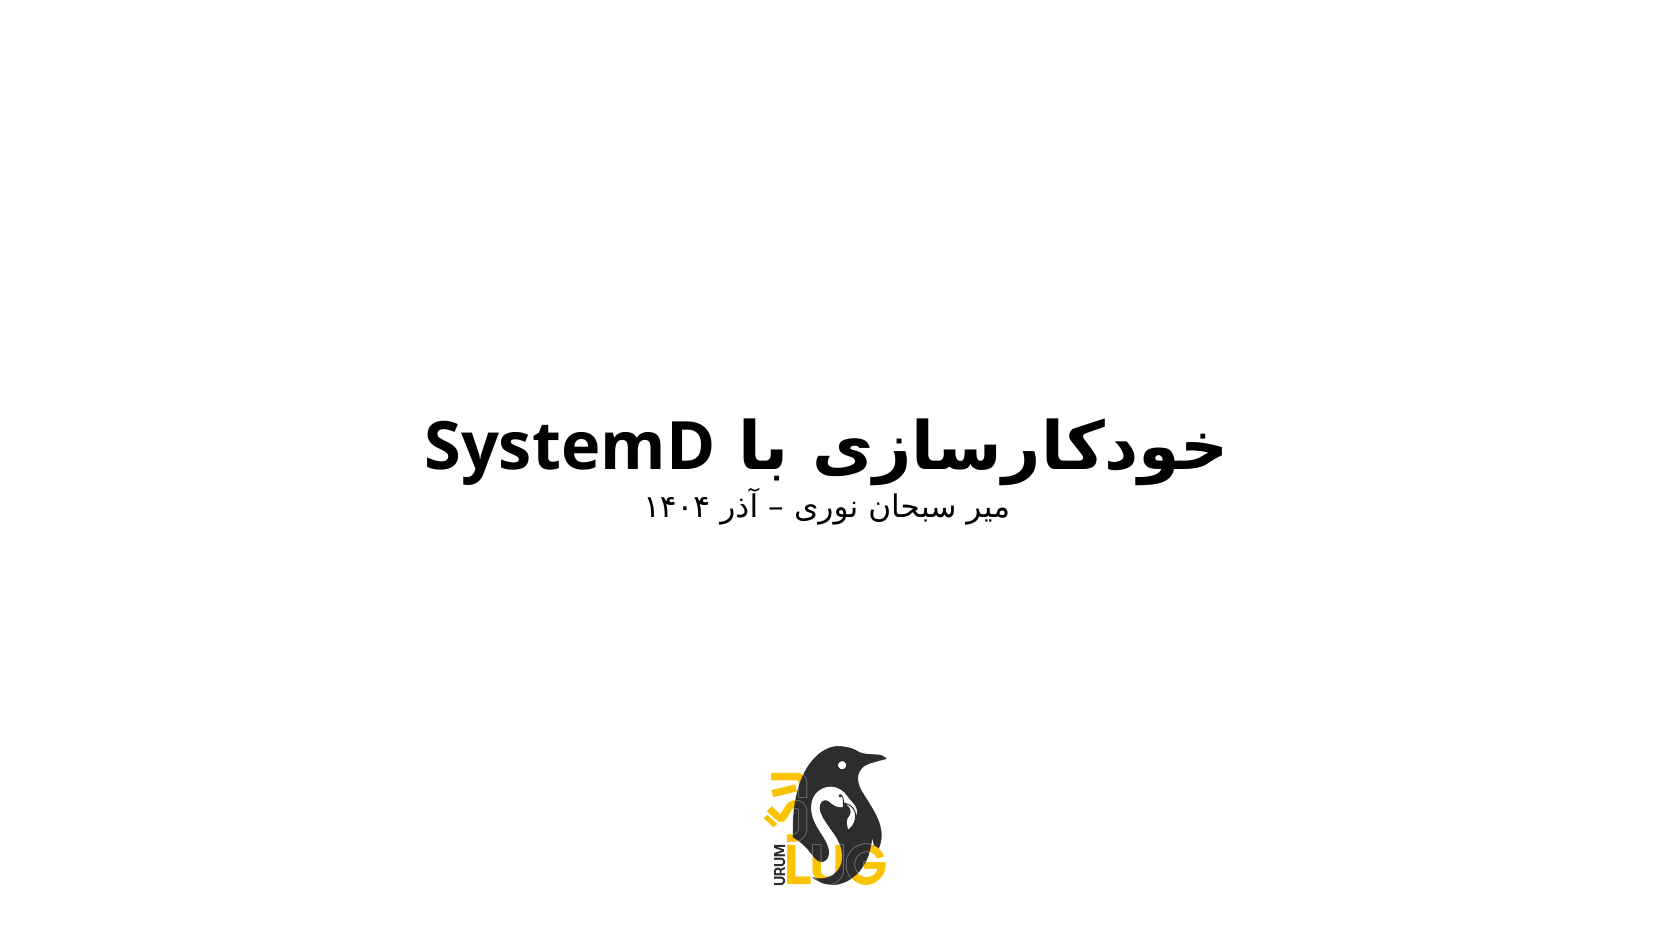

# خودکارسازی با SystemD
میر سبحان نوری – آذر ۱۴۰۴